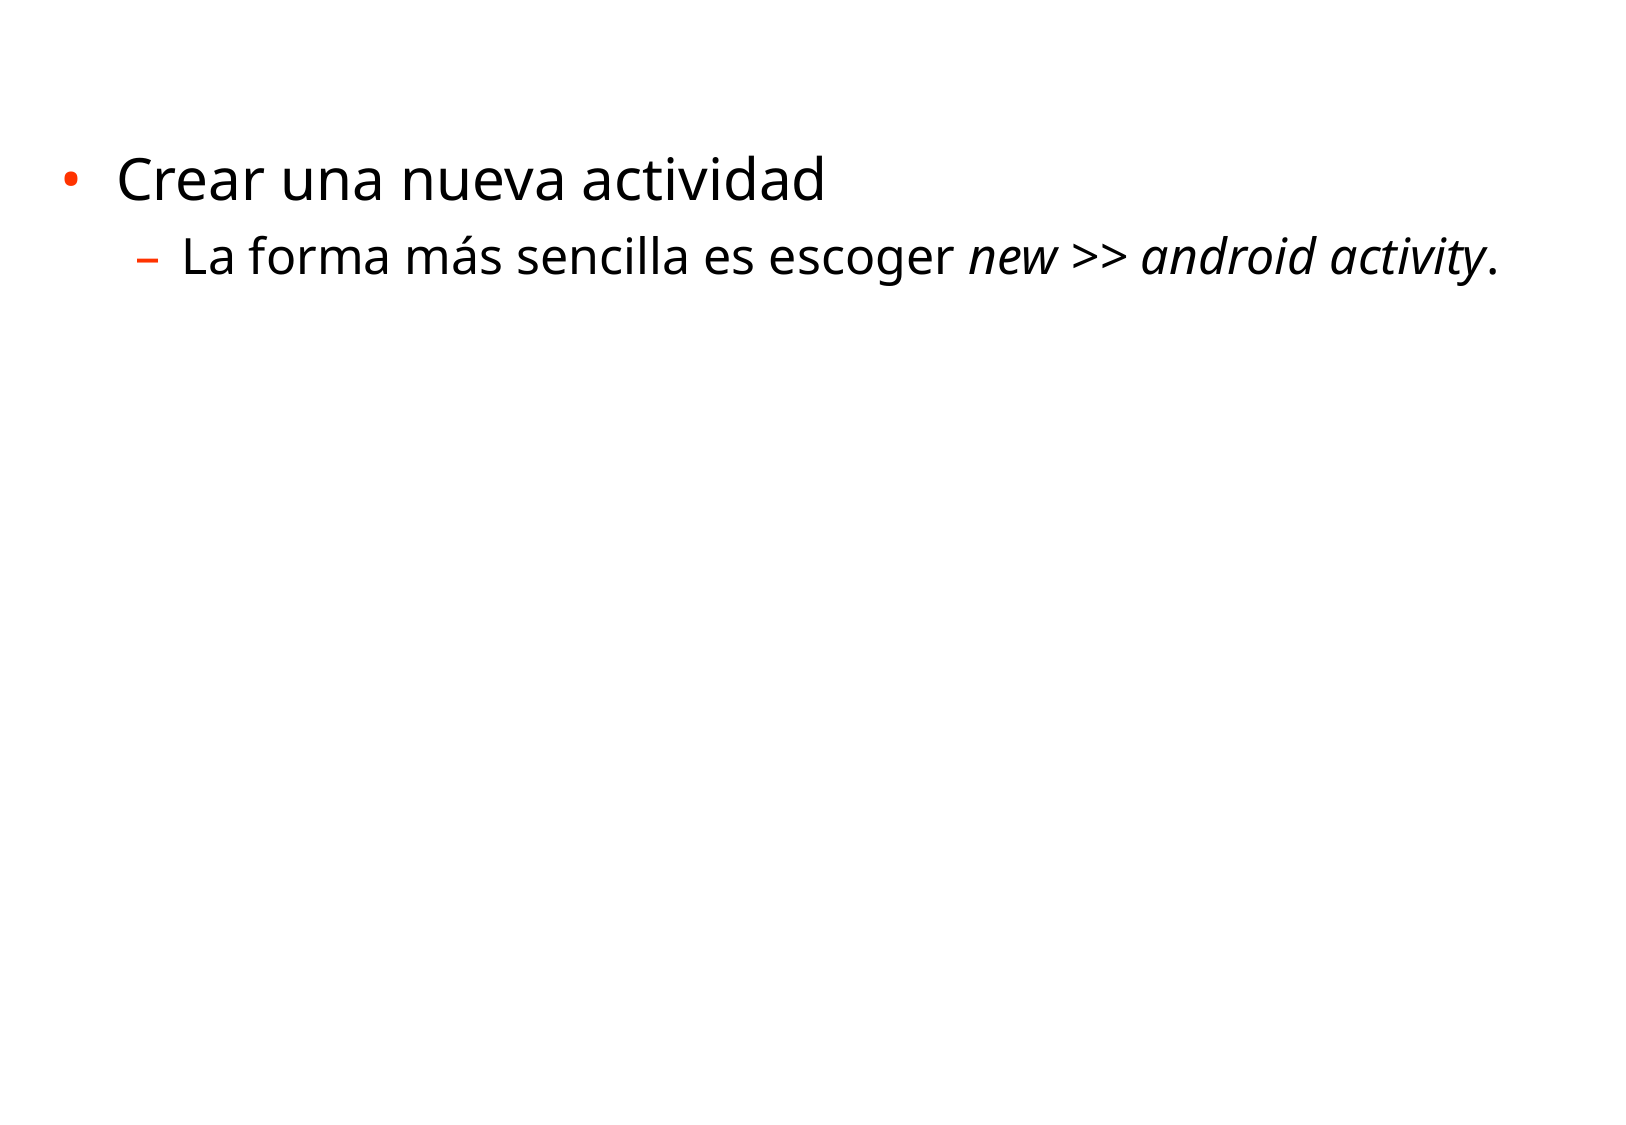

# Crear una nueva actividad
La forma más sencilla es escoger new >> android activity.